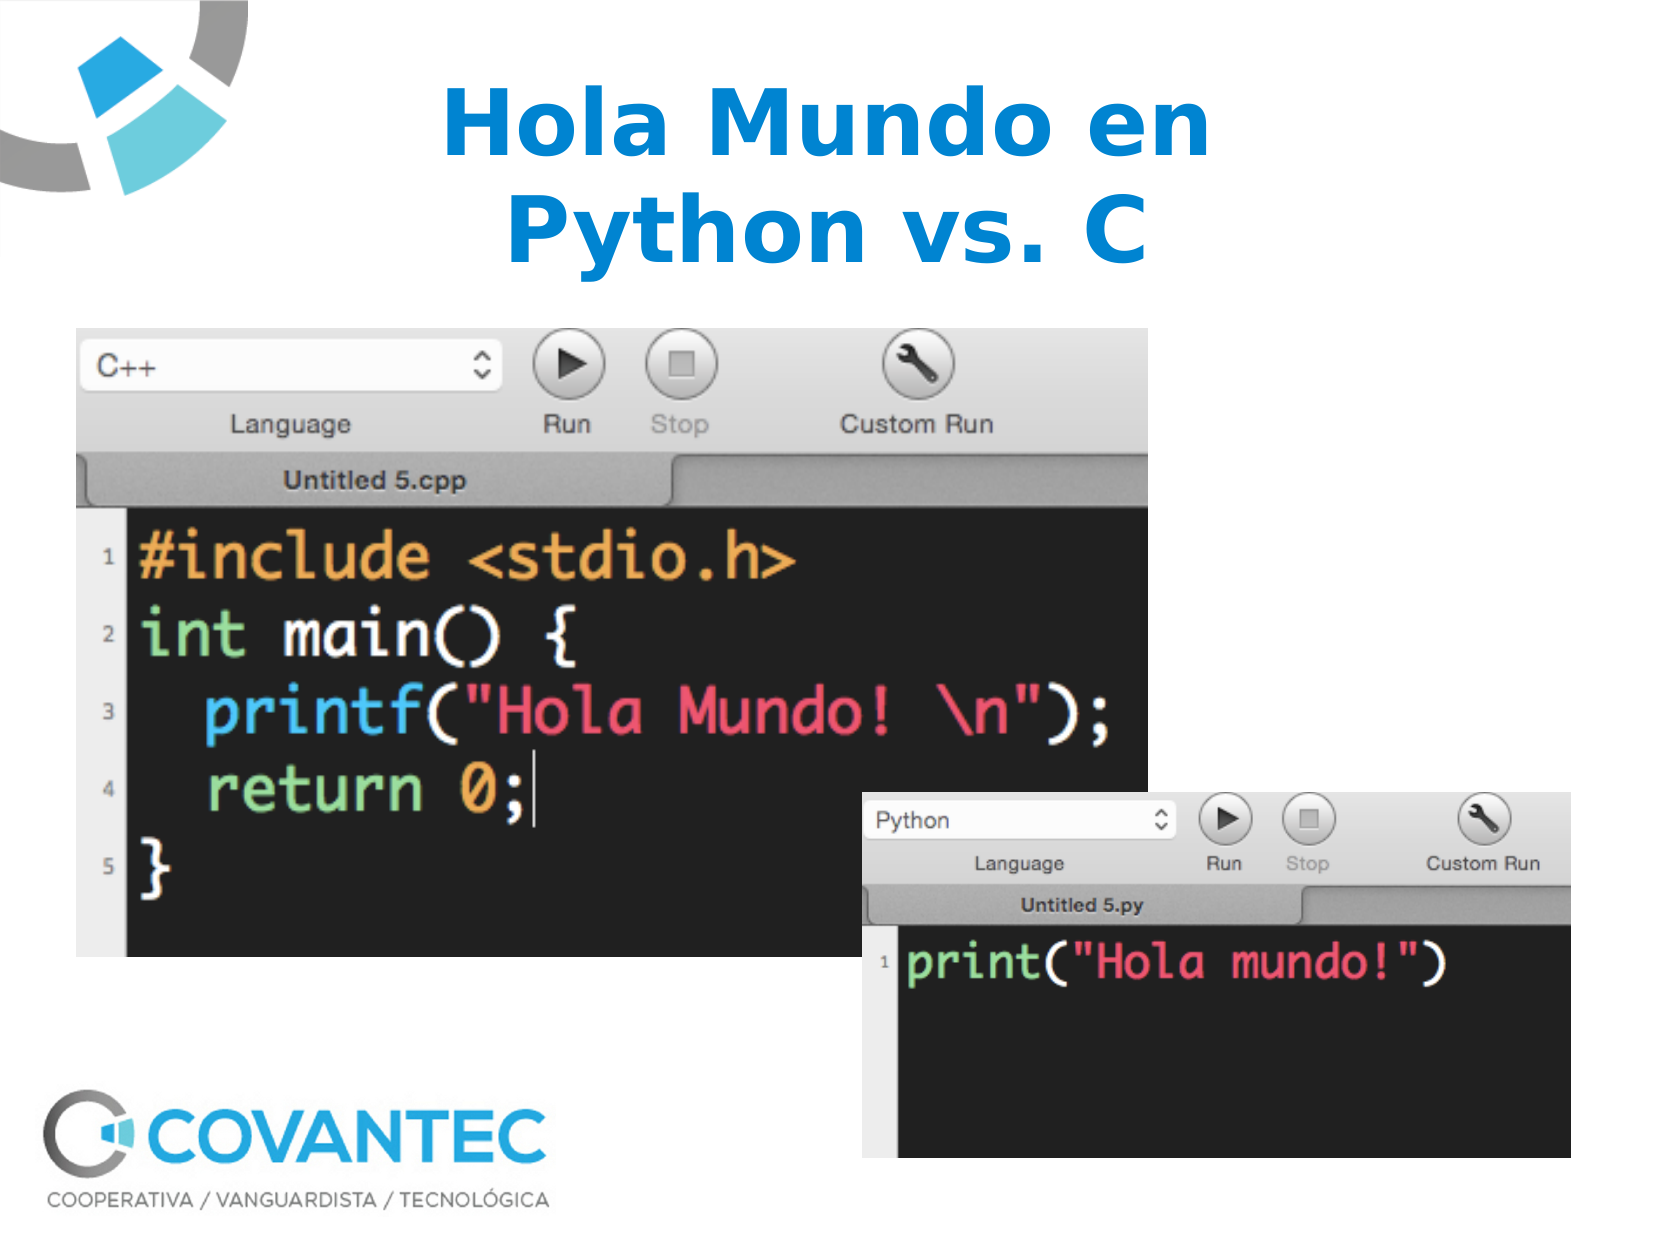

# Hola Mundo en Python vs. C